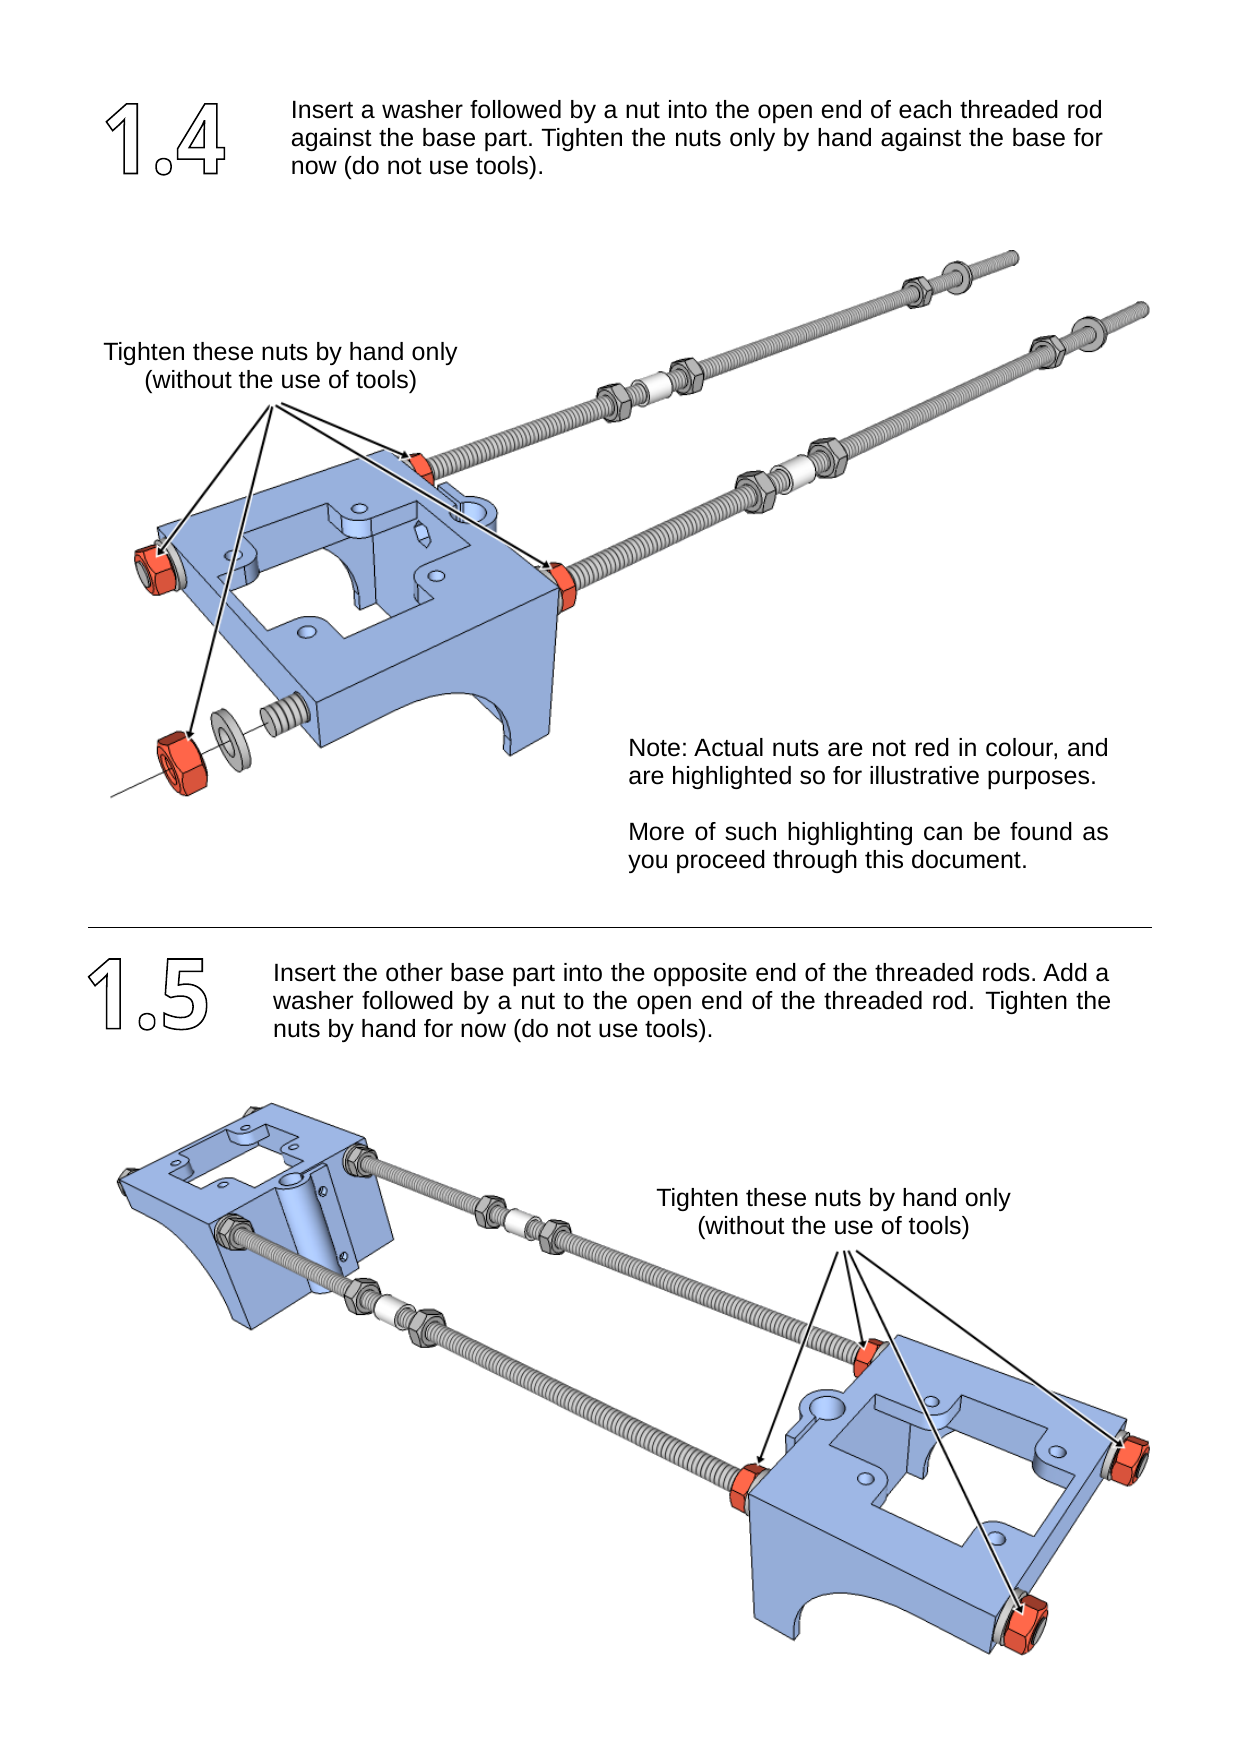

Insert a washer followed by a nut into the open end of each threaded rod against the base part. Tighten the nuts only by hand against the base for now (do not use tools).
1.4
Tighten these nuts by hand only
(without the use of tools)
Note: Actual nuts are not red in colour, and are highlighted so for illustrative purposes.
More of such highlighting can be found as you proceed through this document.
Insert the other base part into the opposite end of the threaded rods. Add a washer followed by a nut to the open end of the threaded rod. Tighten the nuts by hand for now (do not use tools).
1.5
Tighten these nuts by hand only
(without the use of tools)